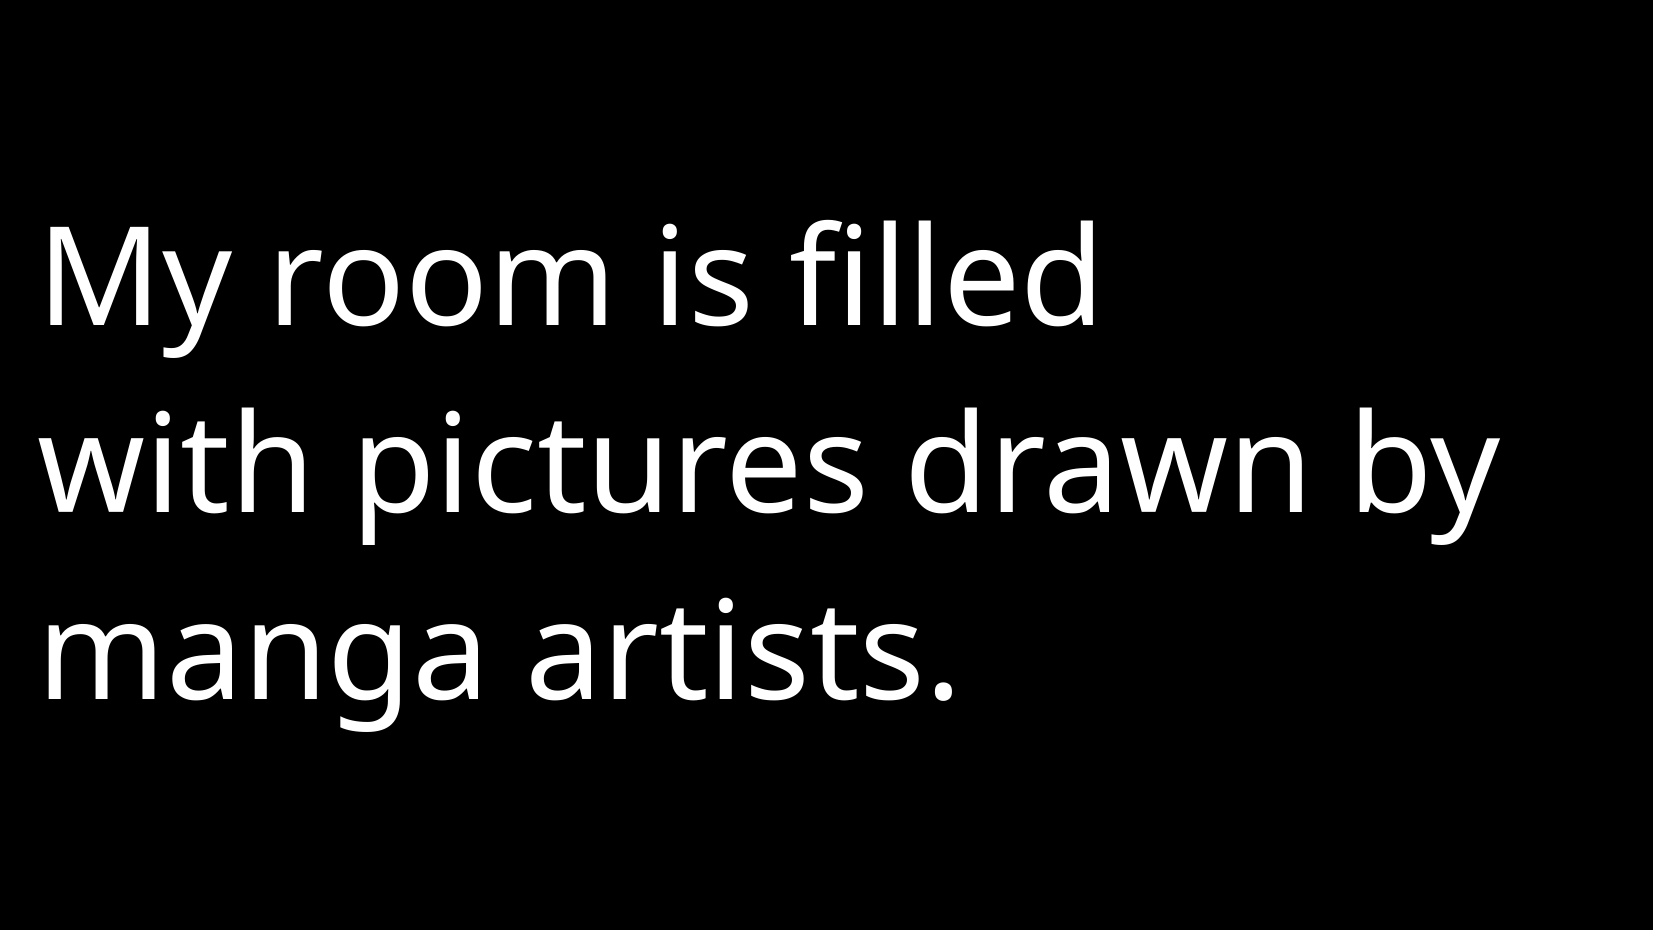

# My room is filled with pictures drawn by manga artists.